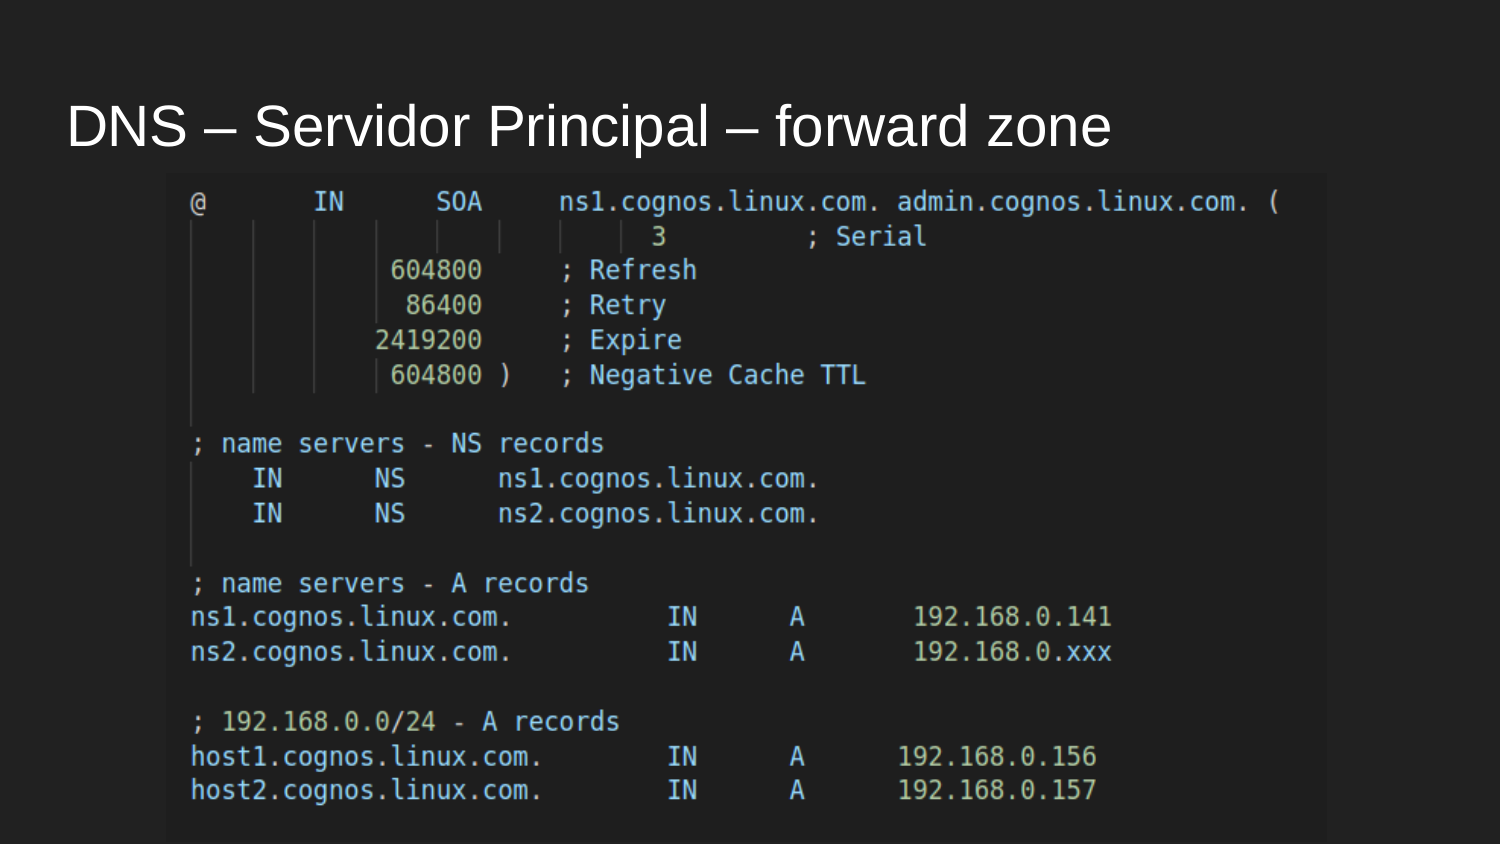

# DNS – Servidor Principal – forward zone